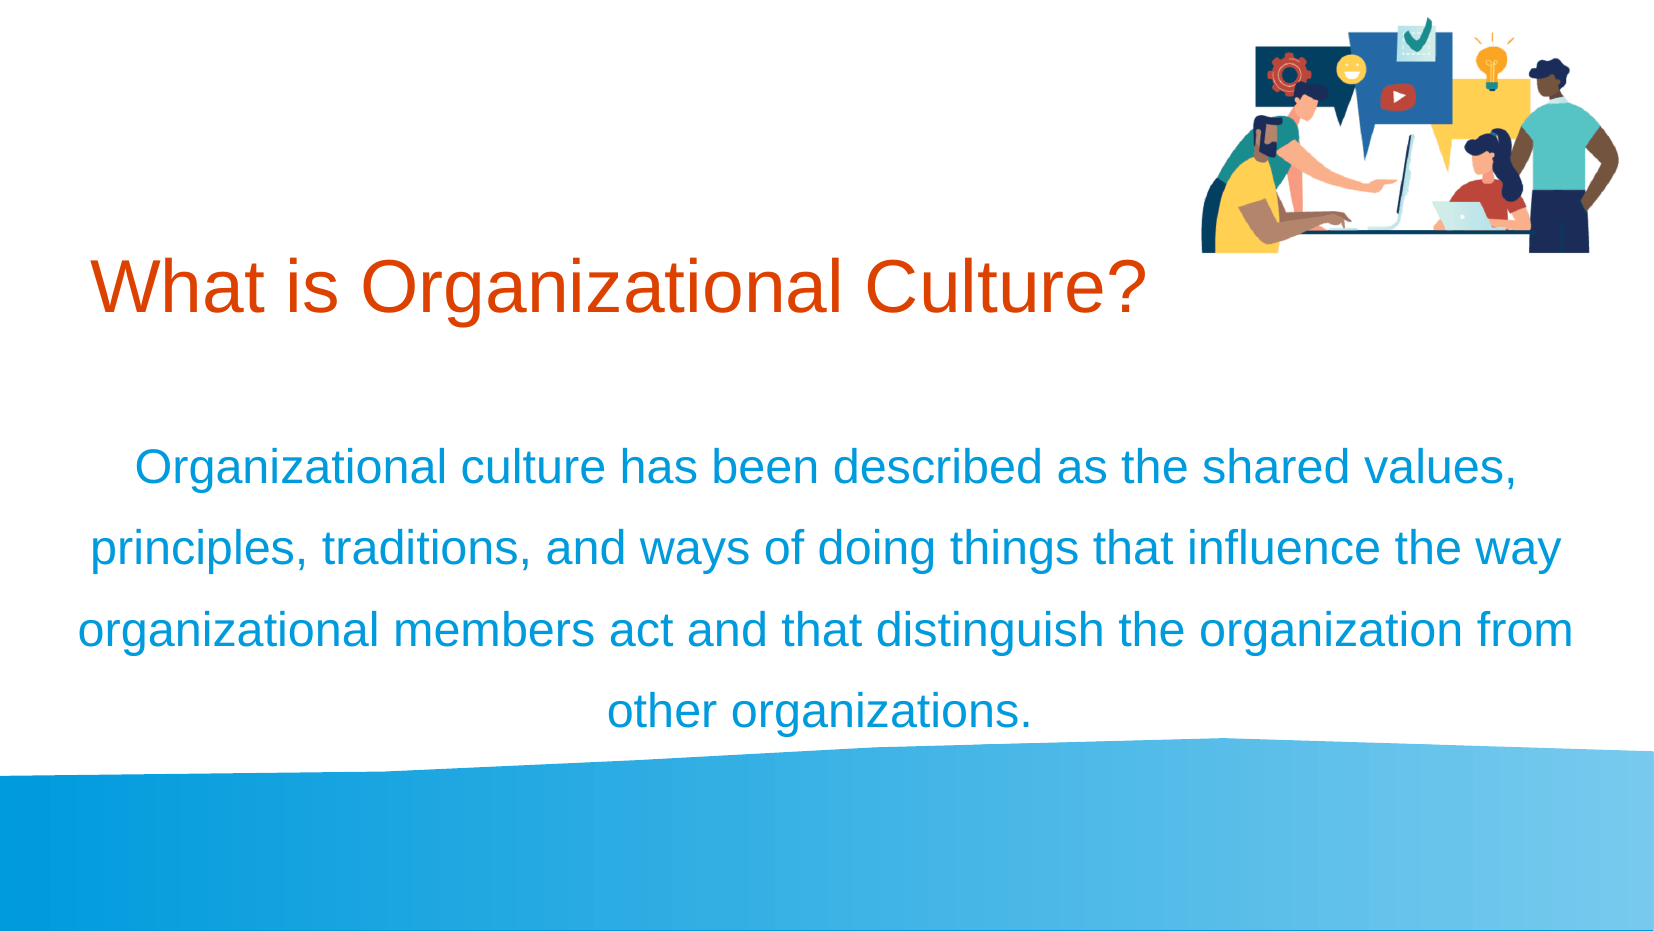

# What is Organizational Culture?
Organizational culture has been described as the shared values, principles, traditions, and ways of doing things that influence the way organizational members act and that distinguish the organization from other organizations.